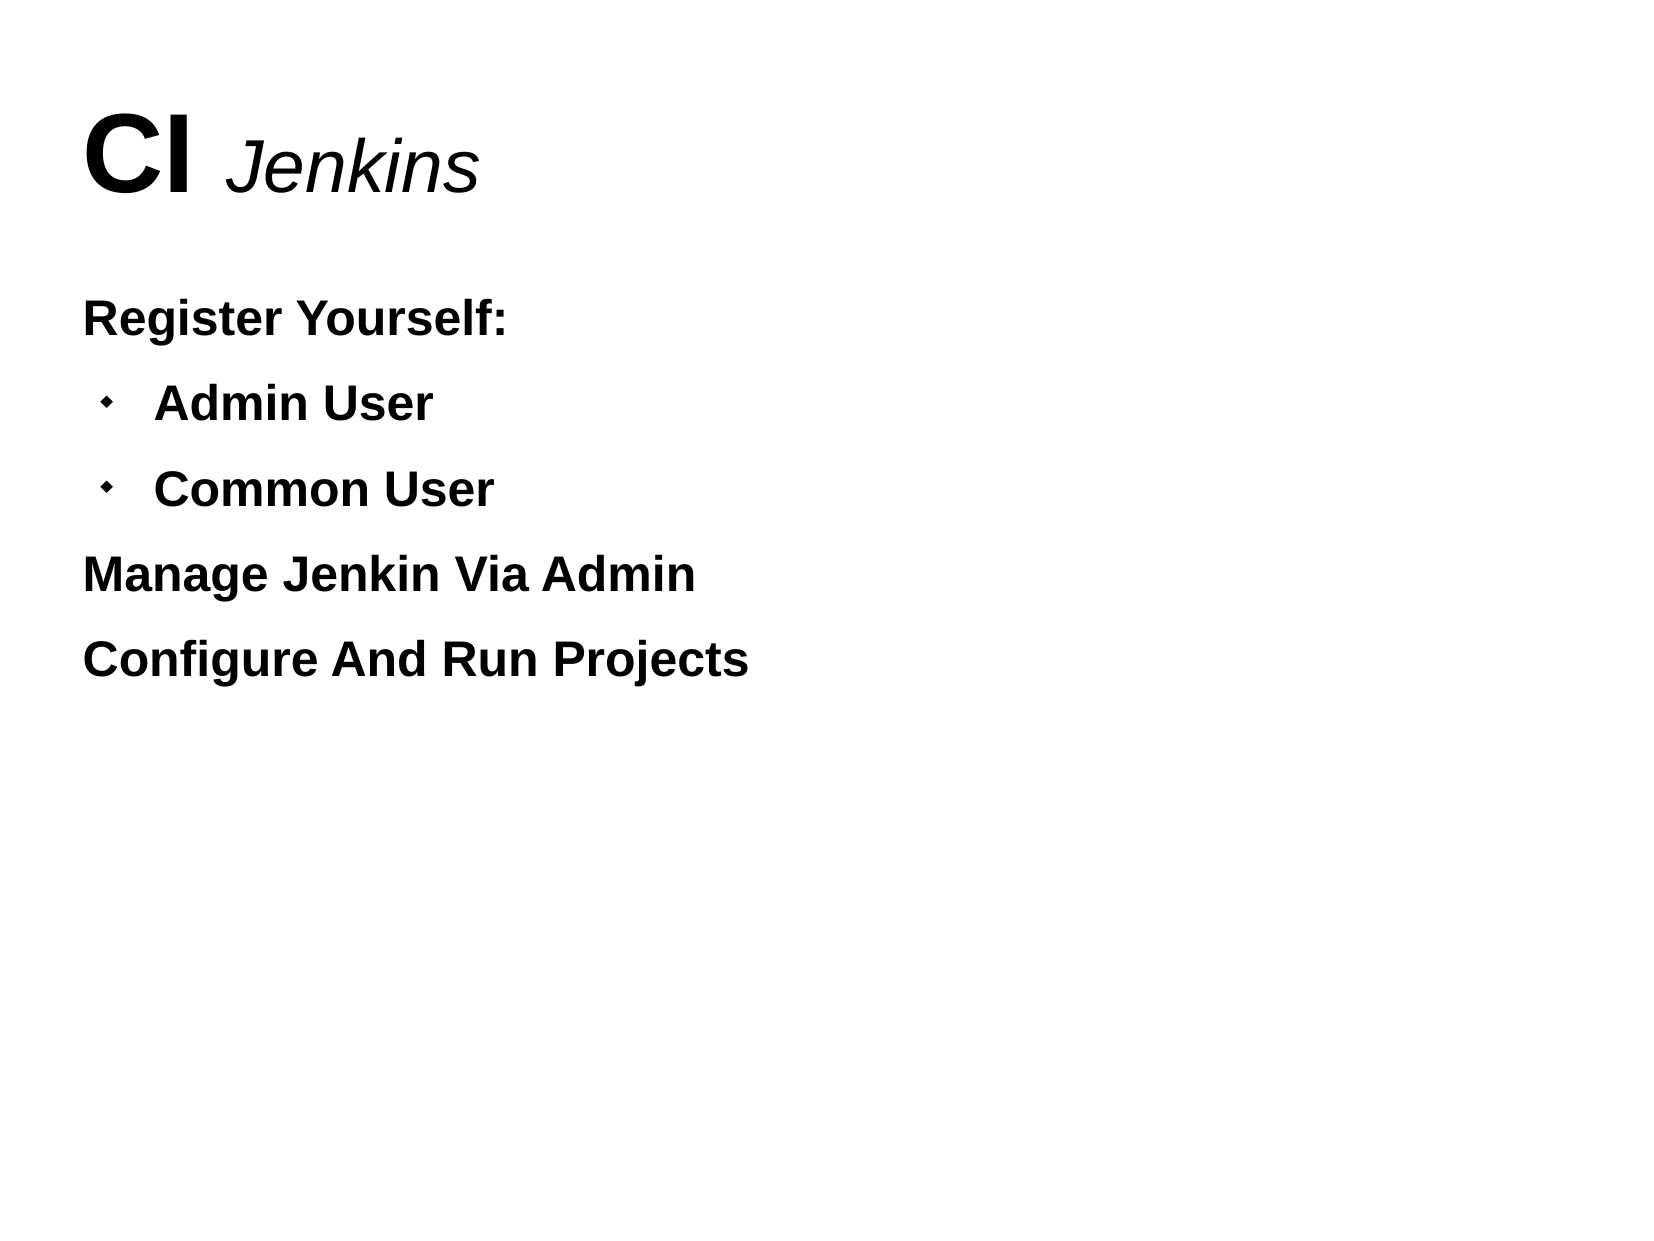

# CI Jenkins
Register Yourself:
Admin User
Common User
Manage Jenkin Via Admin
Configure And Run Projects